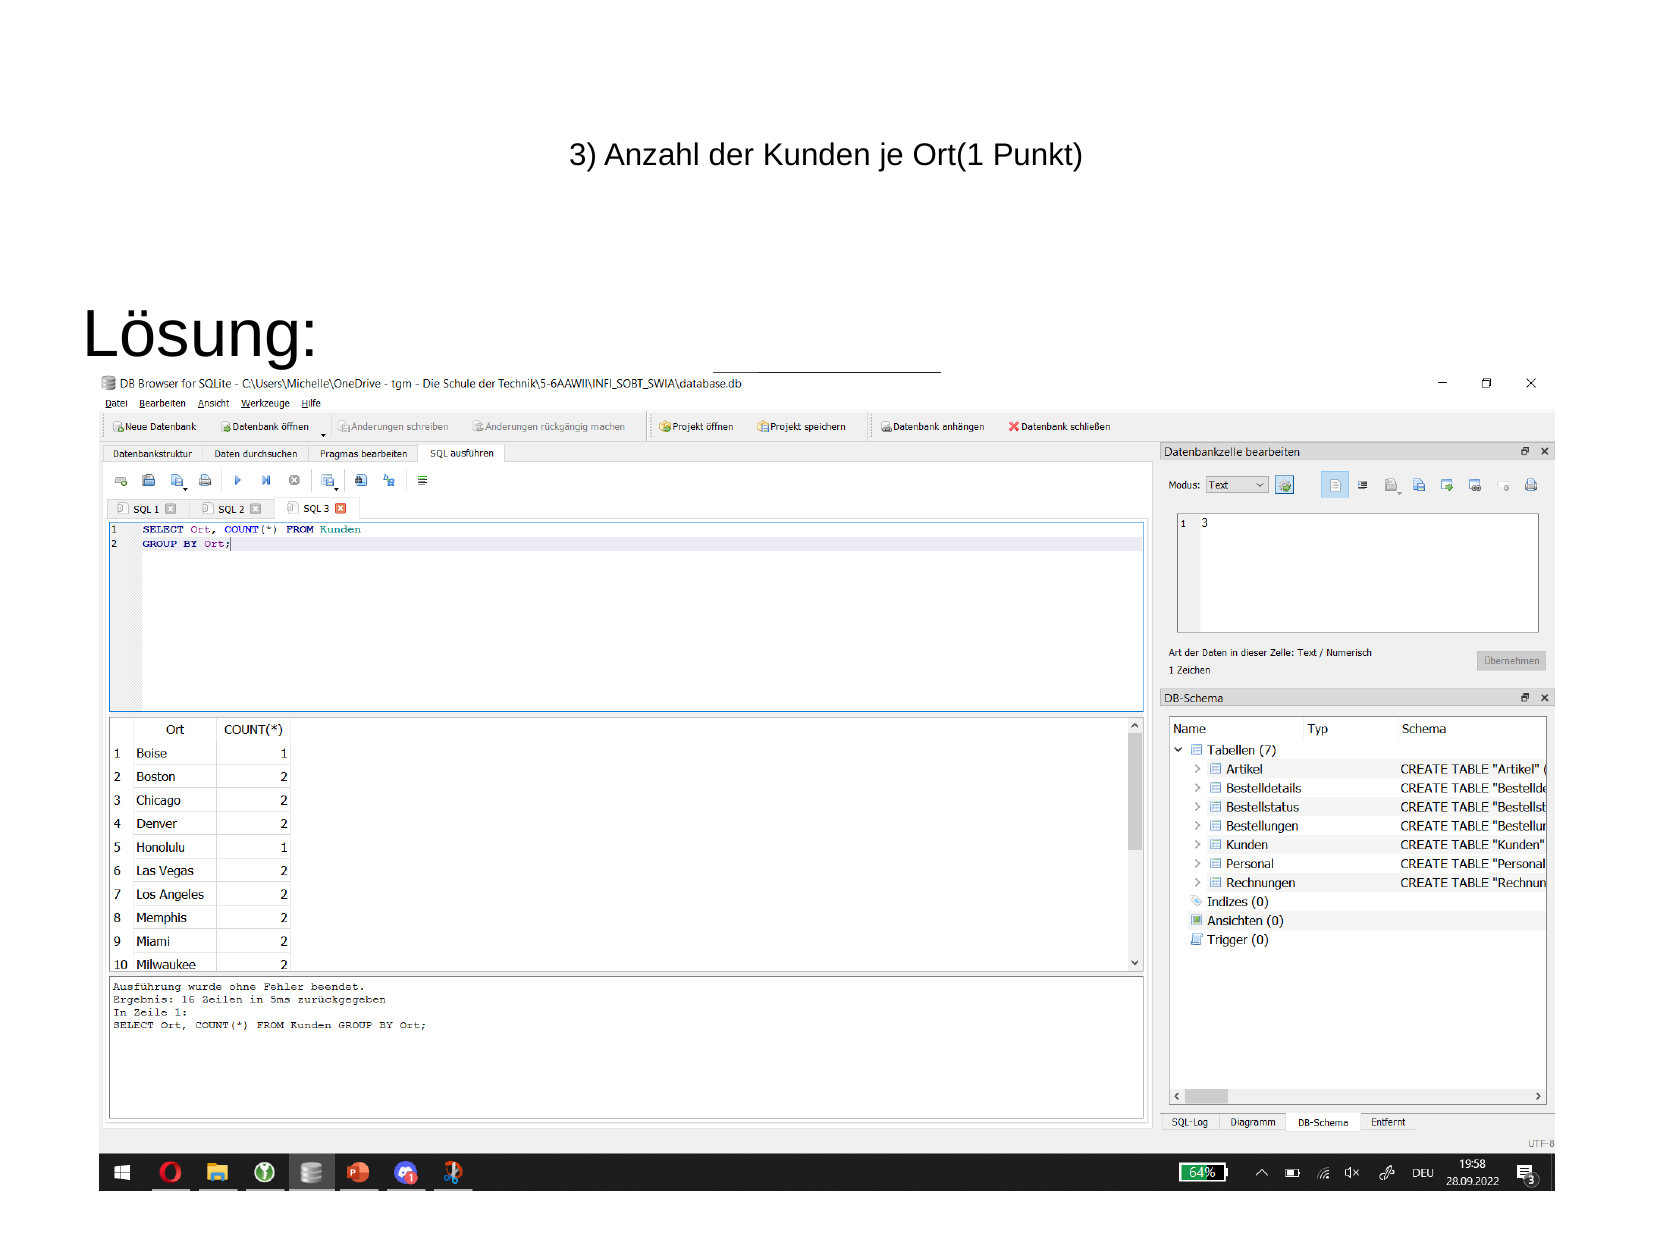

# 3) Anzahl der Kunden je Ort(1 Punkt)
Lösung: